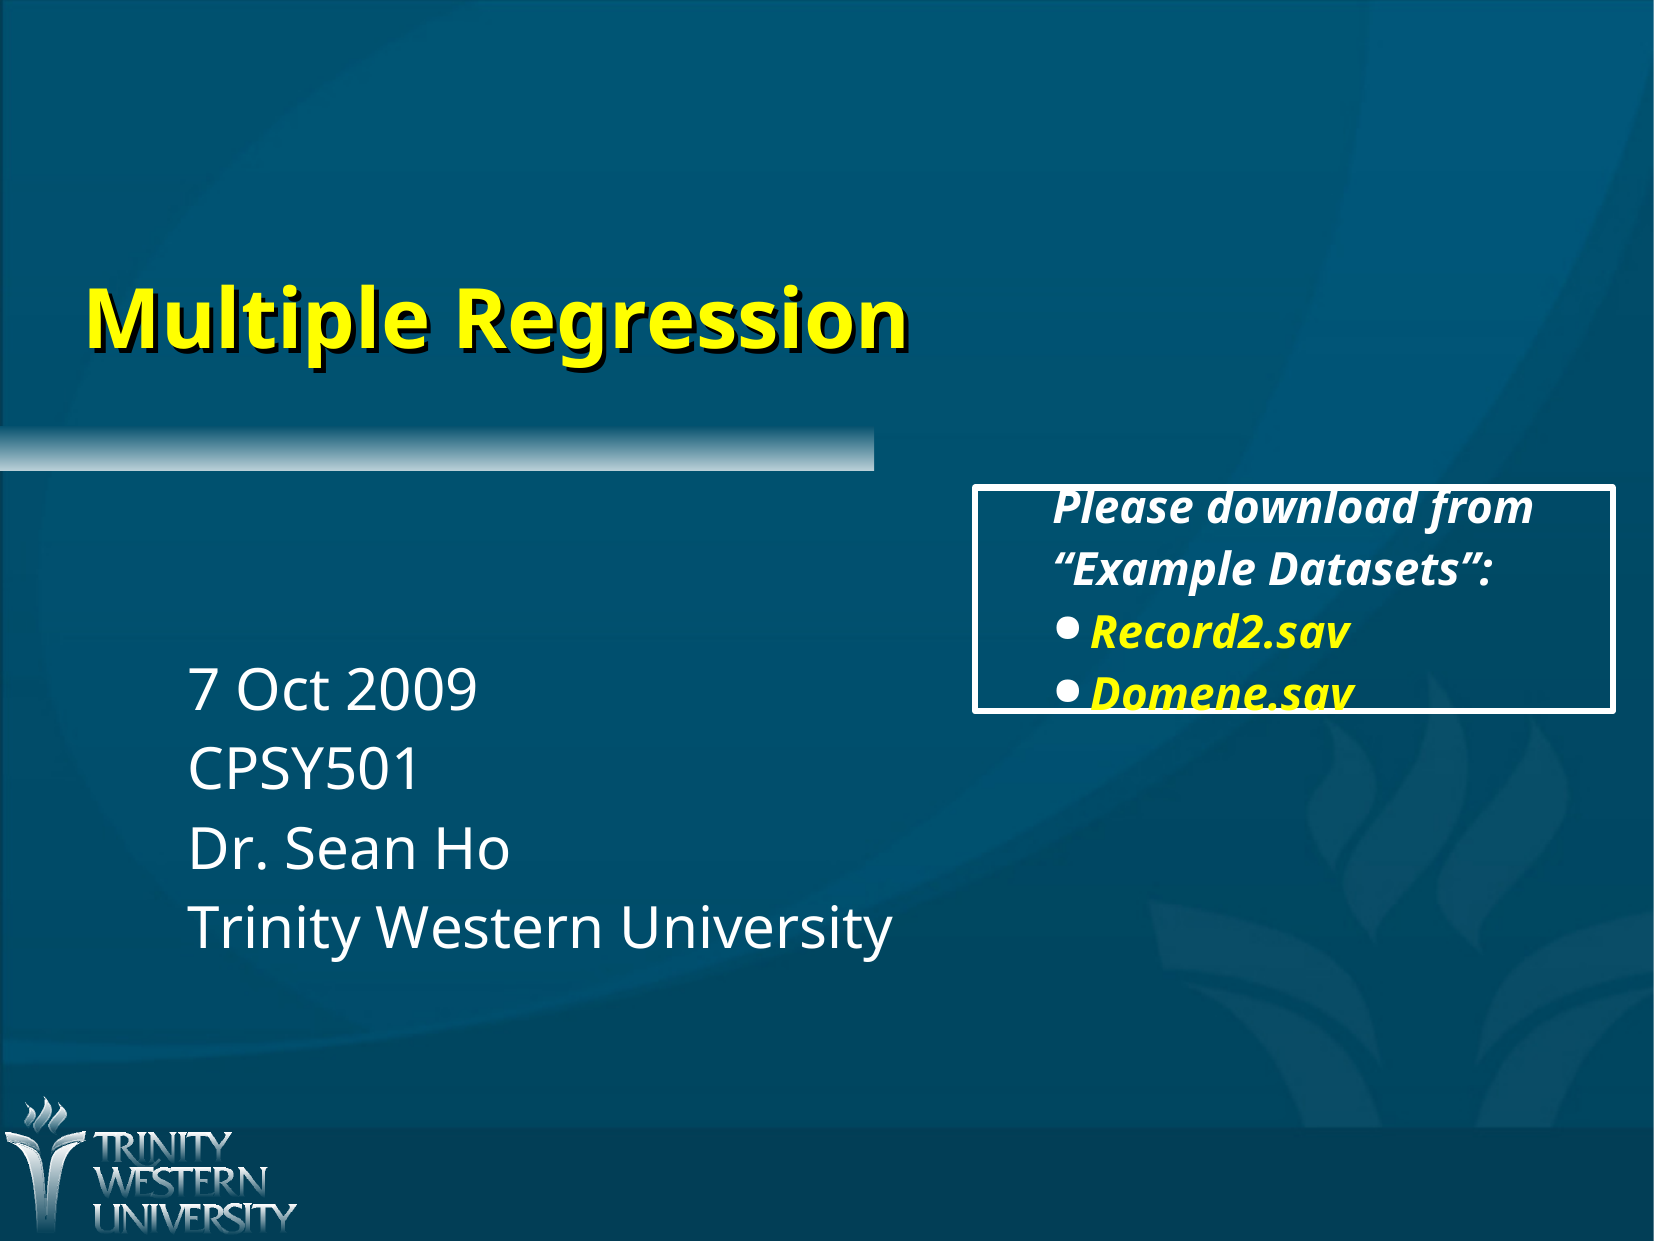

# Multiple Regression
Please download from
“Example Datasets”:
Record2.sav
Domene.sav
7 Oct 2009
CPSY501
Dr. Sean Ho
Trinity Western University